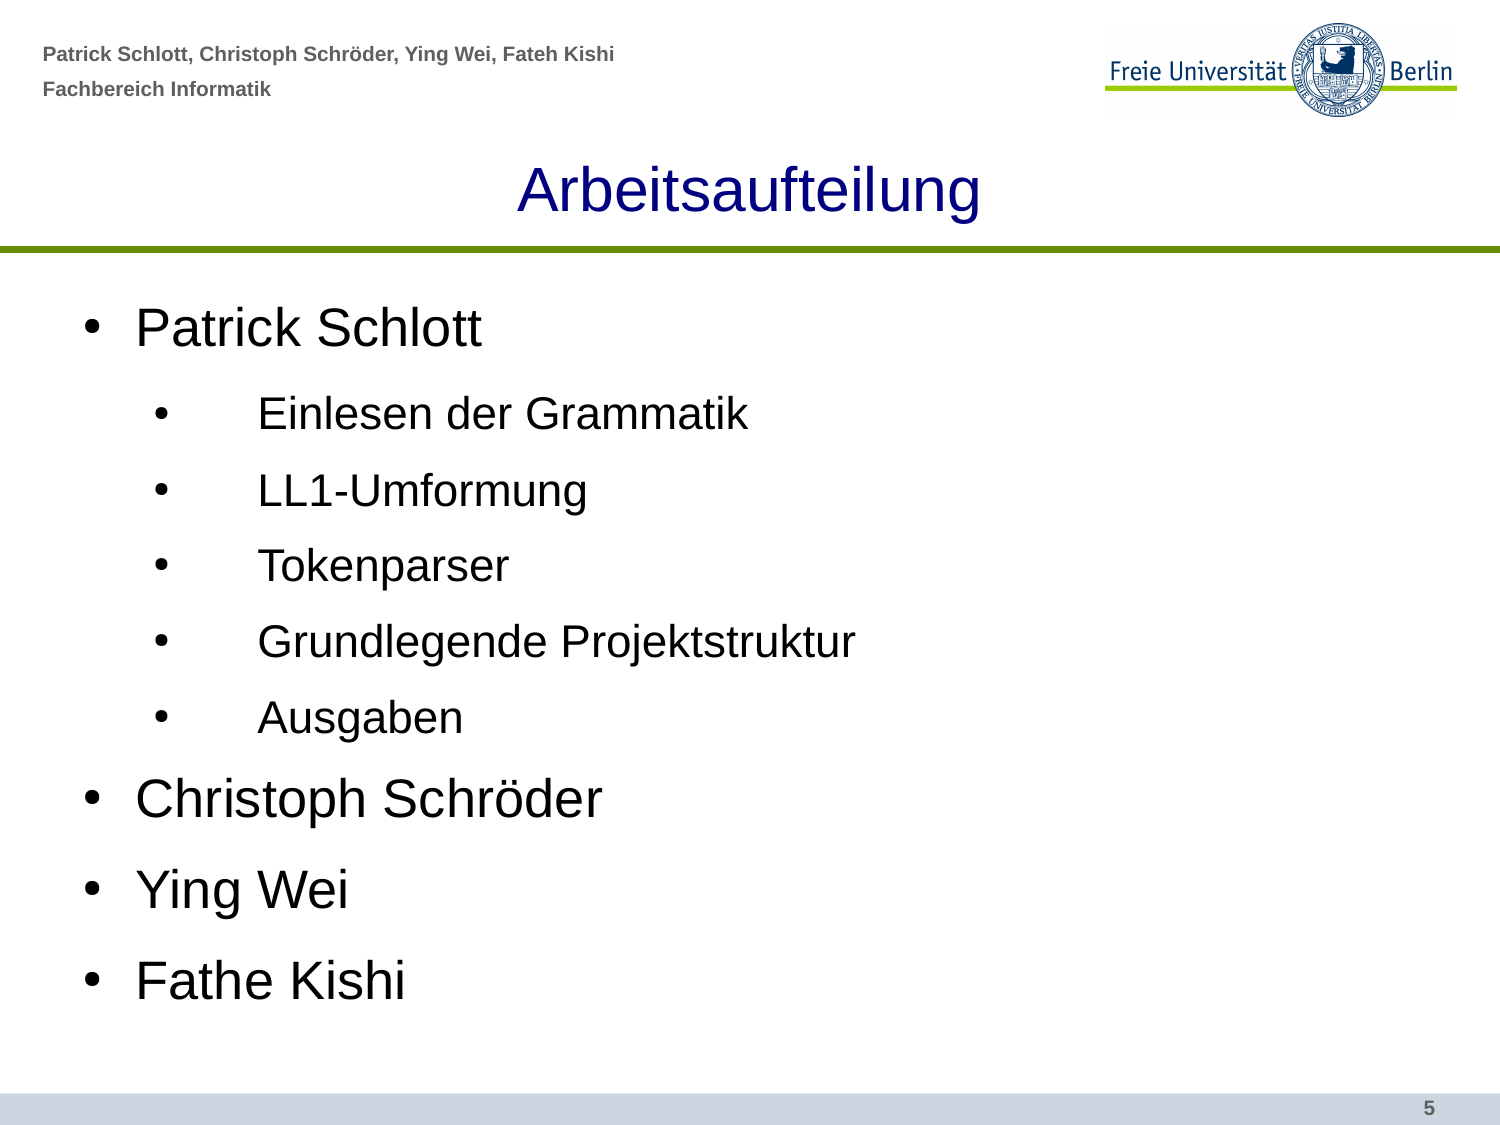

# Arbeitsaufteilung
Patrick Schlott
 Einlesen der Grammatik
 LL1-Umformung
 Tokenparser
 Grundlegende Projektstruktur
 Ausgaben
Christoph Schröder
Ying Wei
Fathe Kishi